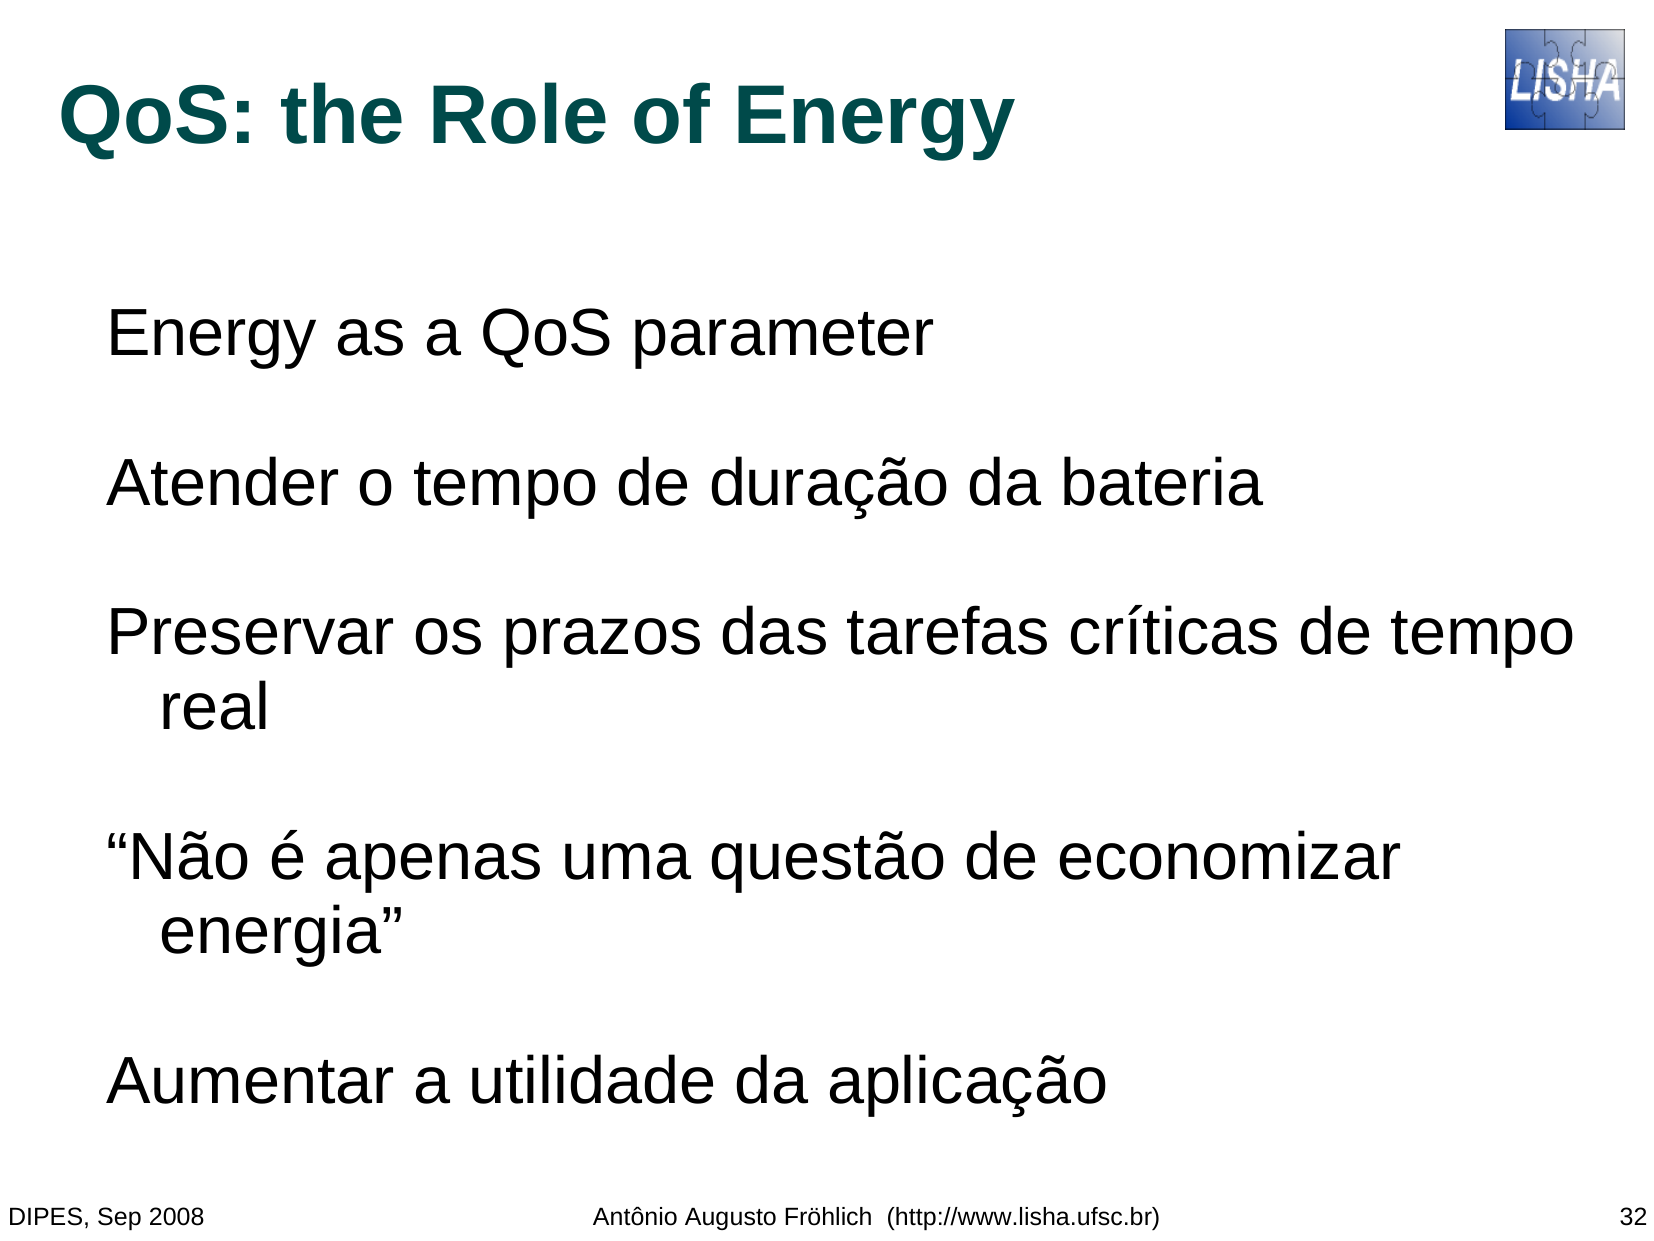

# QoS: the Role of Energy
Energy as a QoS parameter
Atender o tempo de duração da bateria
Preservar os prazos das tarefas críticas de tempo real
“Não é apenas uma questão de economizar energia”
Aumentar a utilidade da aplicação